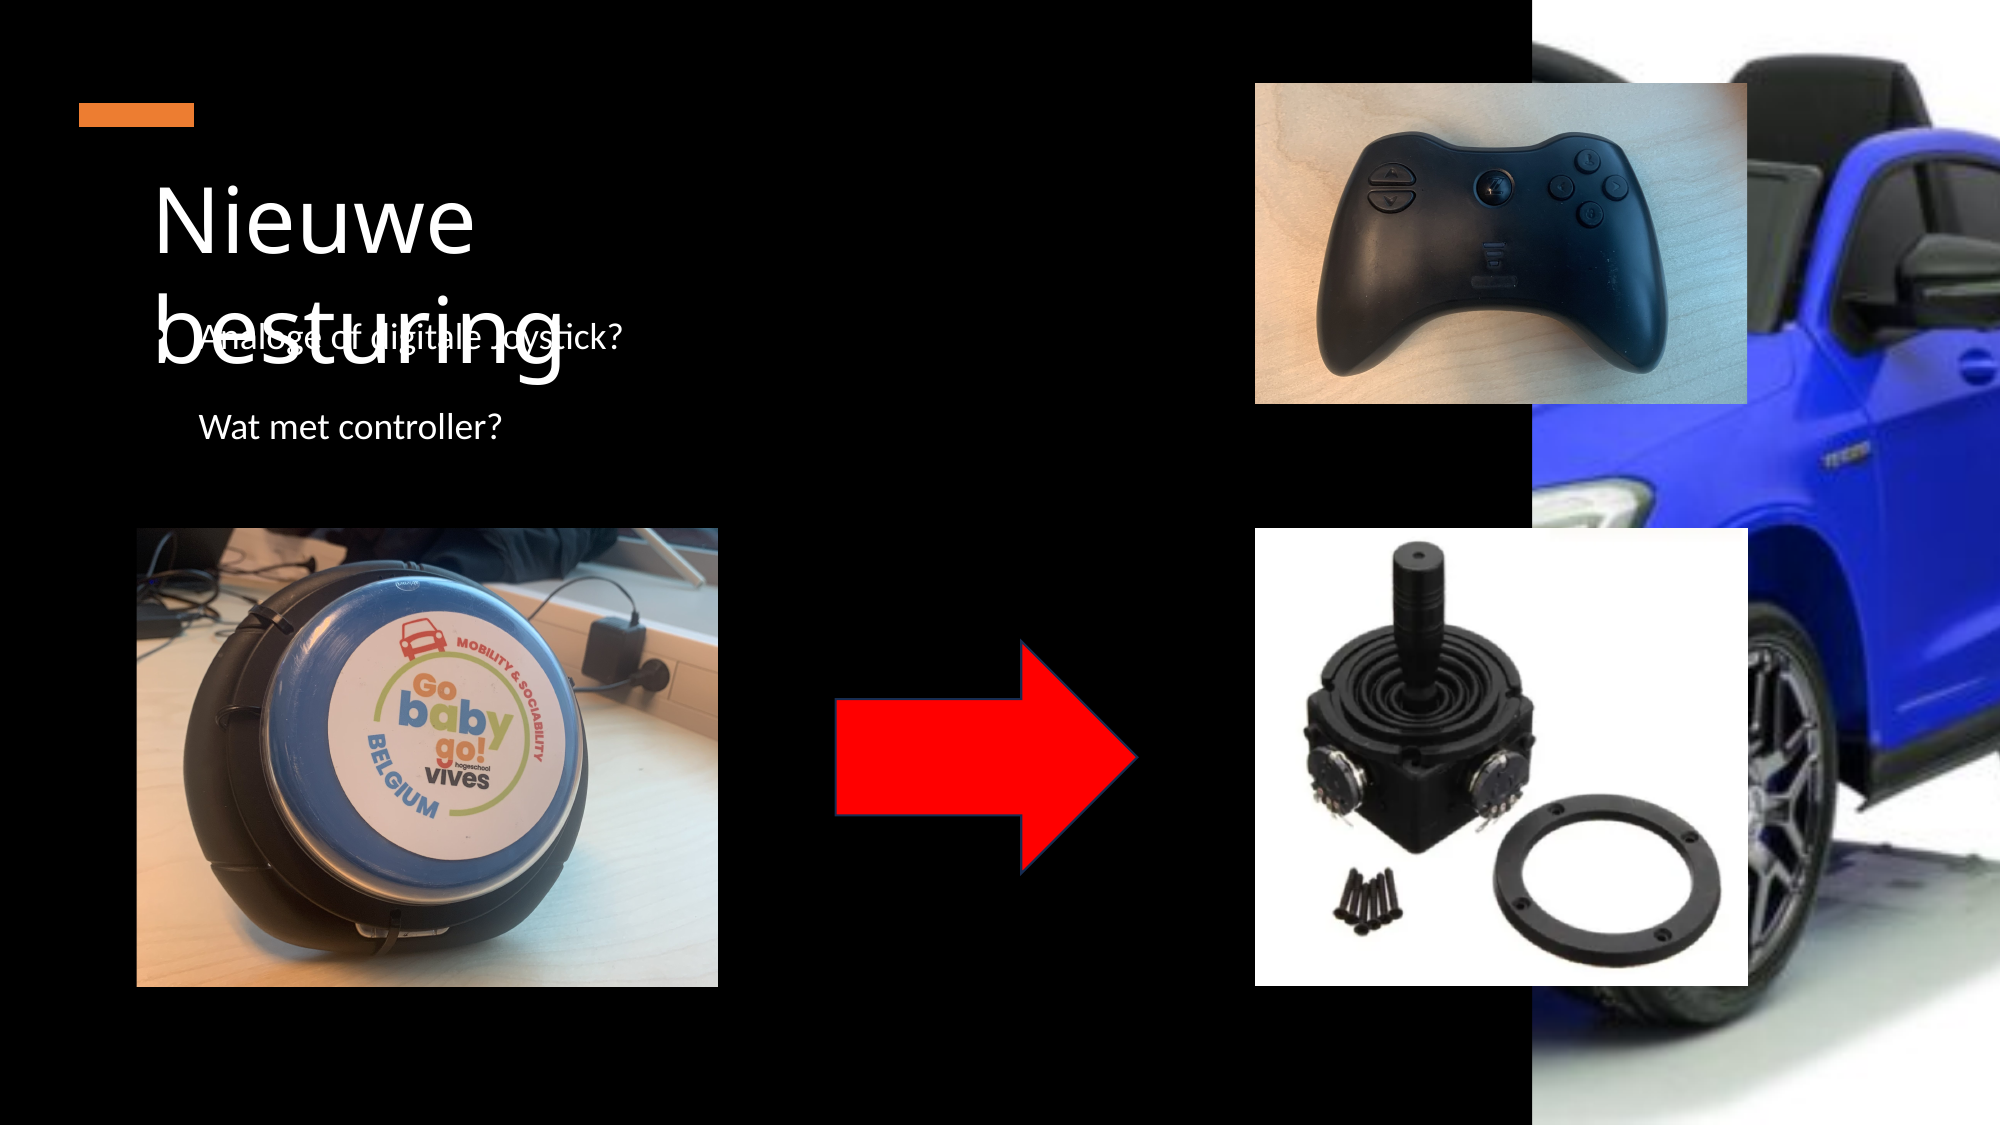

Nieuwe besturing
Analoge of digitale Joystick?
Wat met controller?